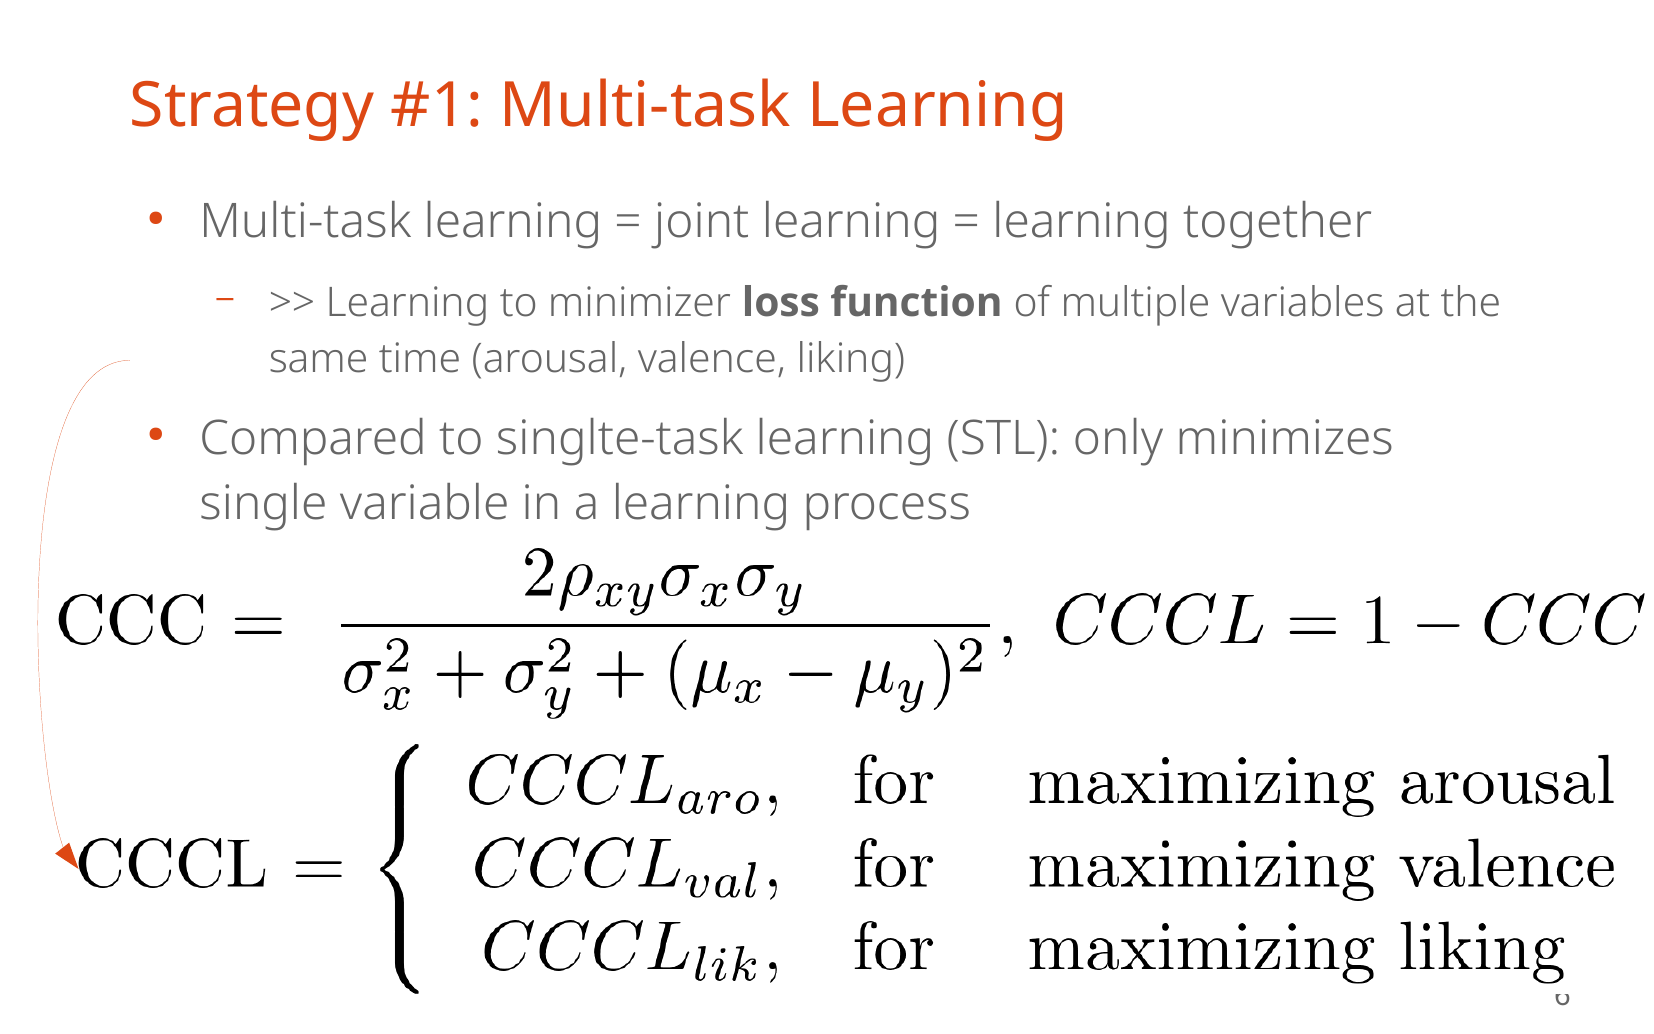

# Strategy #1: Multi-task Learning
Multi-task learning = joint learning = learning together
>> Learning to minimizer loss function of multiple variables at the same time (arousal, valence, liking)
Compared to singlte-task learning (STL): only minimizes single variable in a learning process
6